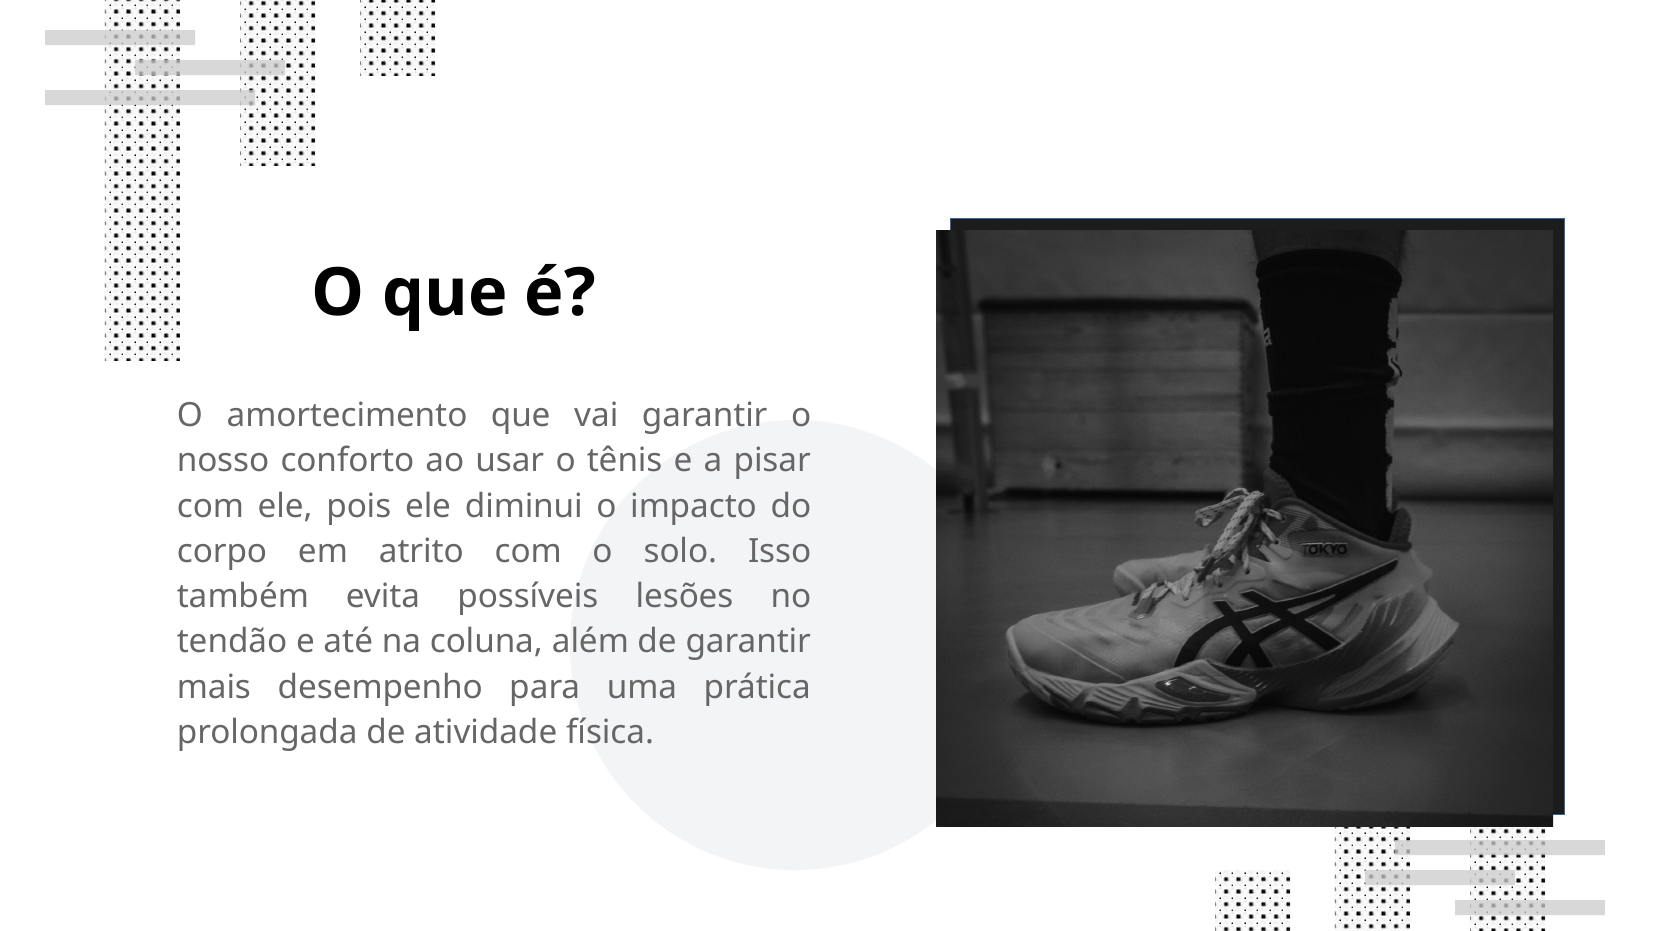

O que é?
O amortecimento que vai garantir o nosso conforto ao usar o tênis e a pisar com ele, pois ele diminui o impacto do corpo em atrito com o solo. Isso também evita possíveis lesões no tendão e até na coluna, além de garantir mais desempenho para uma prática prolongada de atividade física.